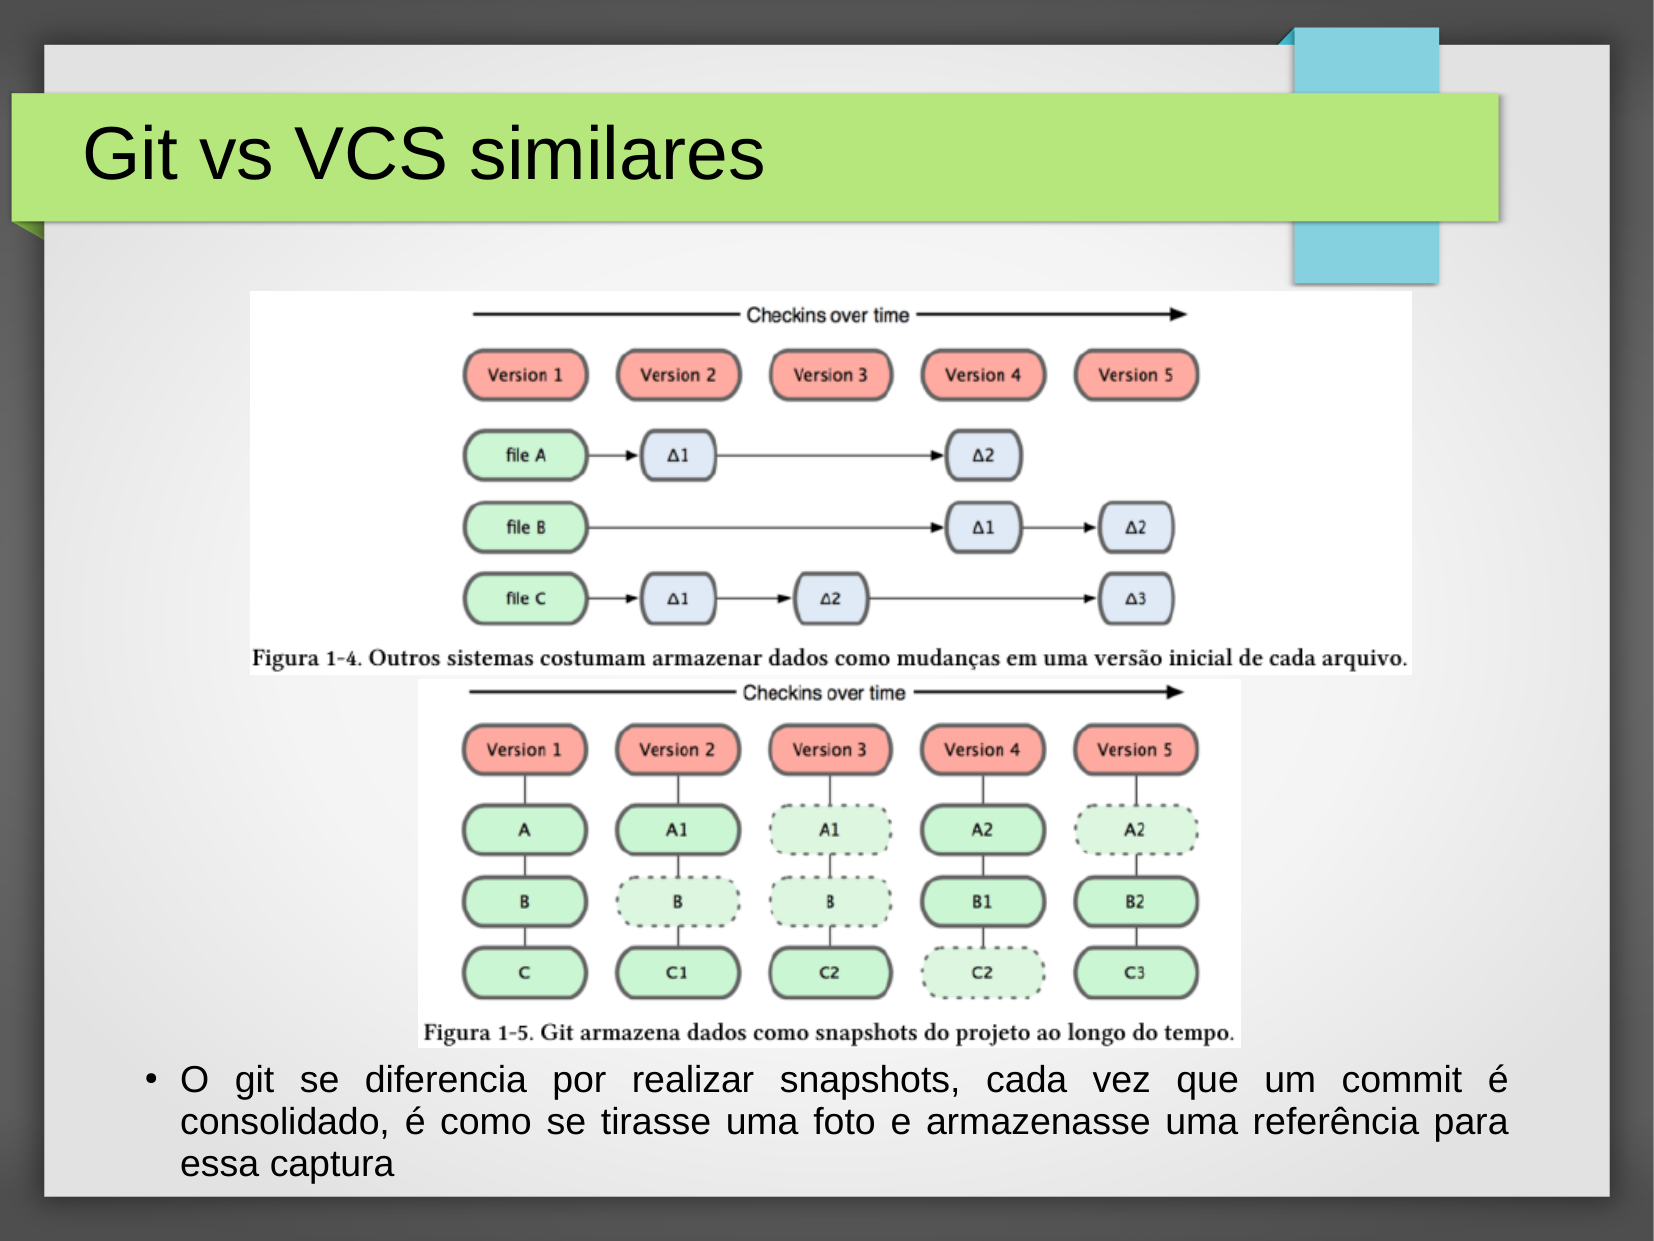

# Git vs VCS similares
O git se diferencia por realizar snapshots, cada vez que um commit é consolidado, é como se tirasse uma foto e armazenasse uma referência para essa captura